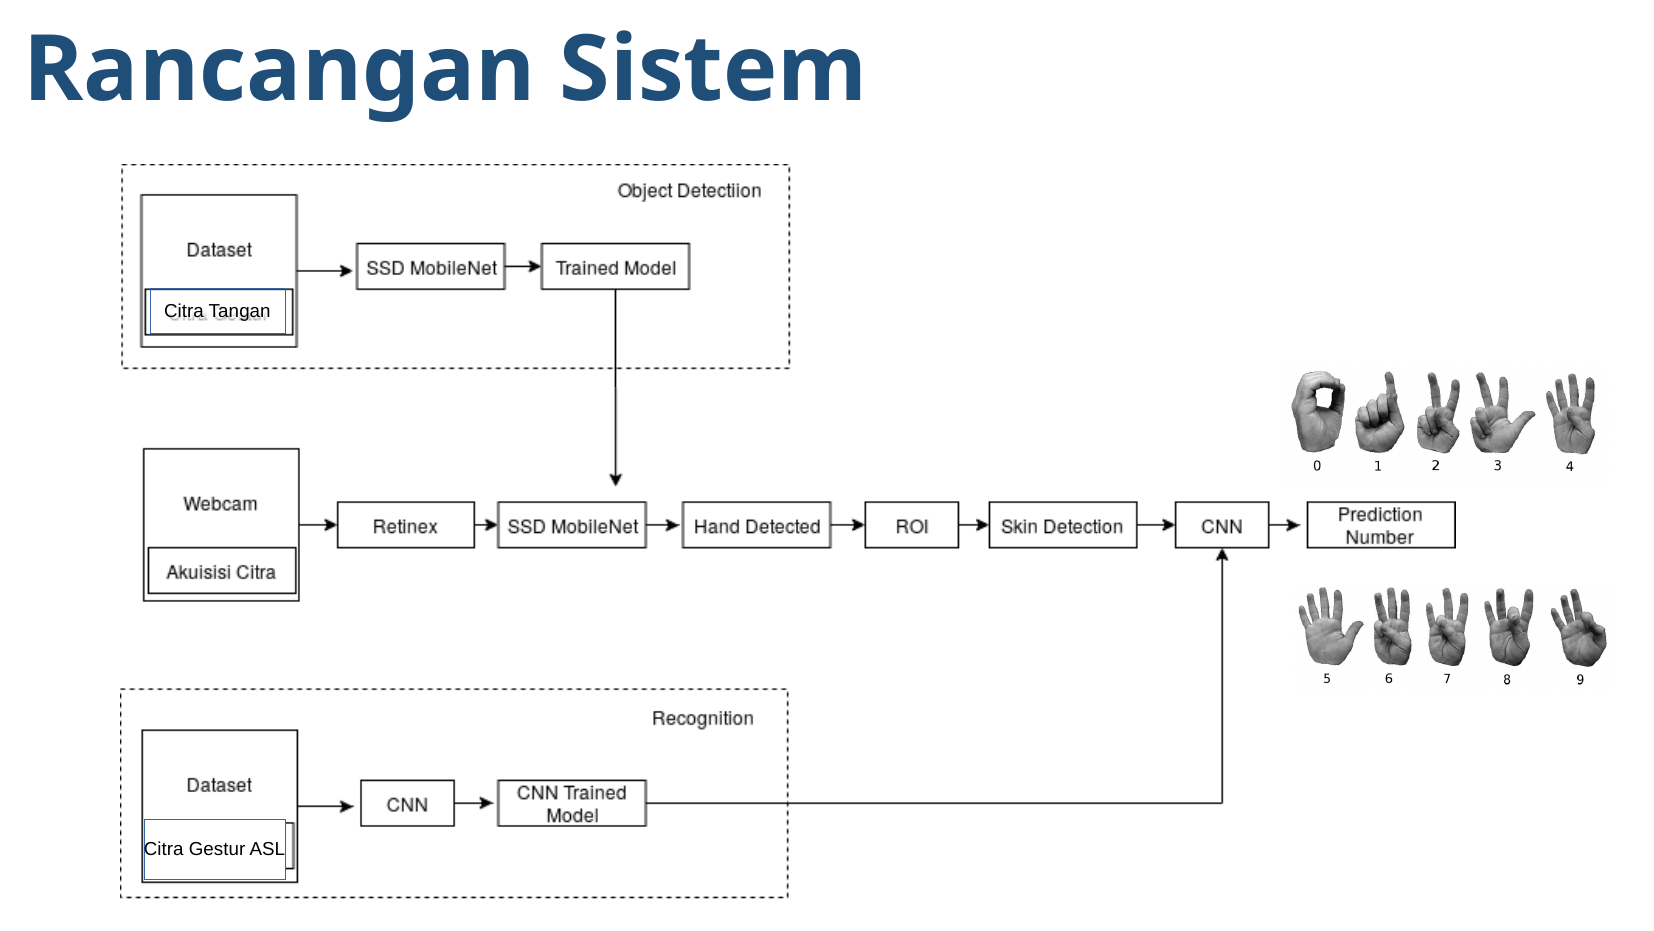

# Rancangan Sistem
Citra Tangan
Citra Gestur ASL